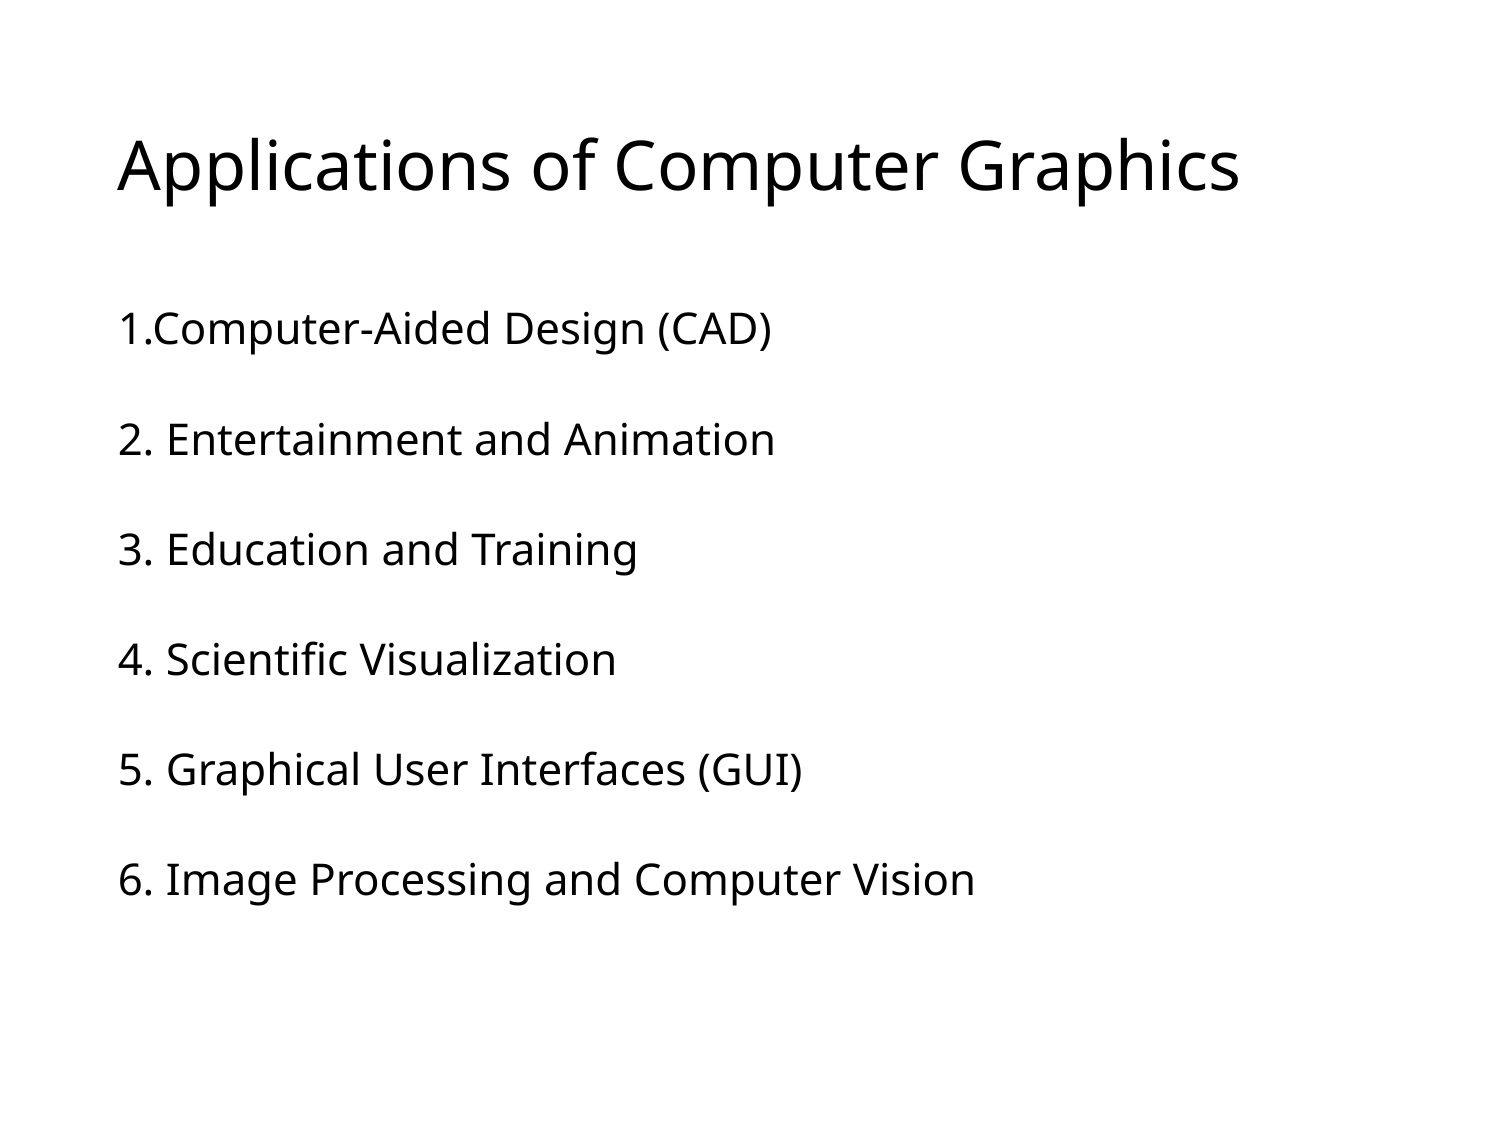

# Applications of Computer Graphics
1.Computer-Aided Design (CAD)
2. Entertainment and Animation
3. Education and Training
4. Scientific Visualization
5. Graphical User Interfaces (GUI)
6. Image Processing and Computer Vision